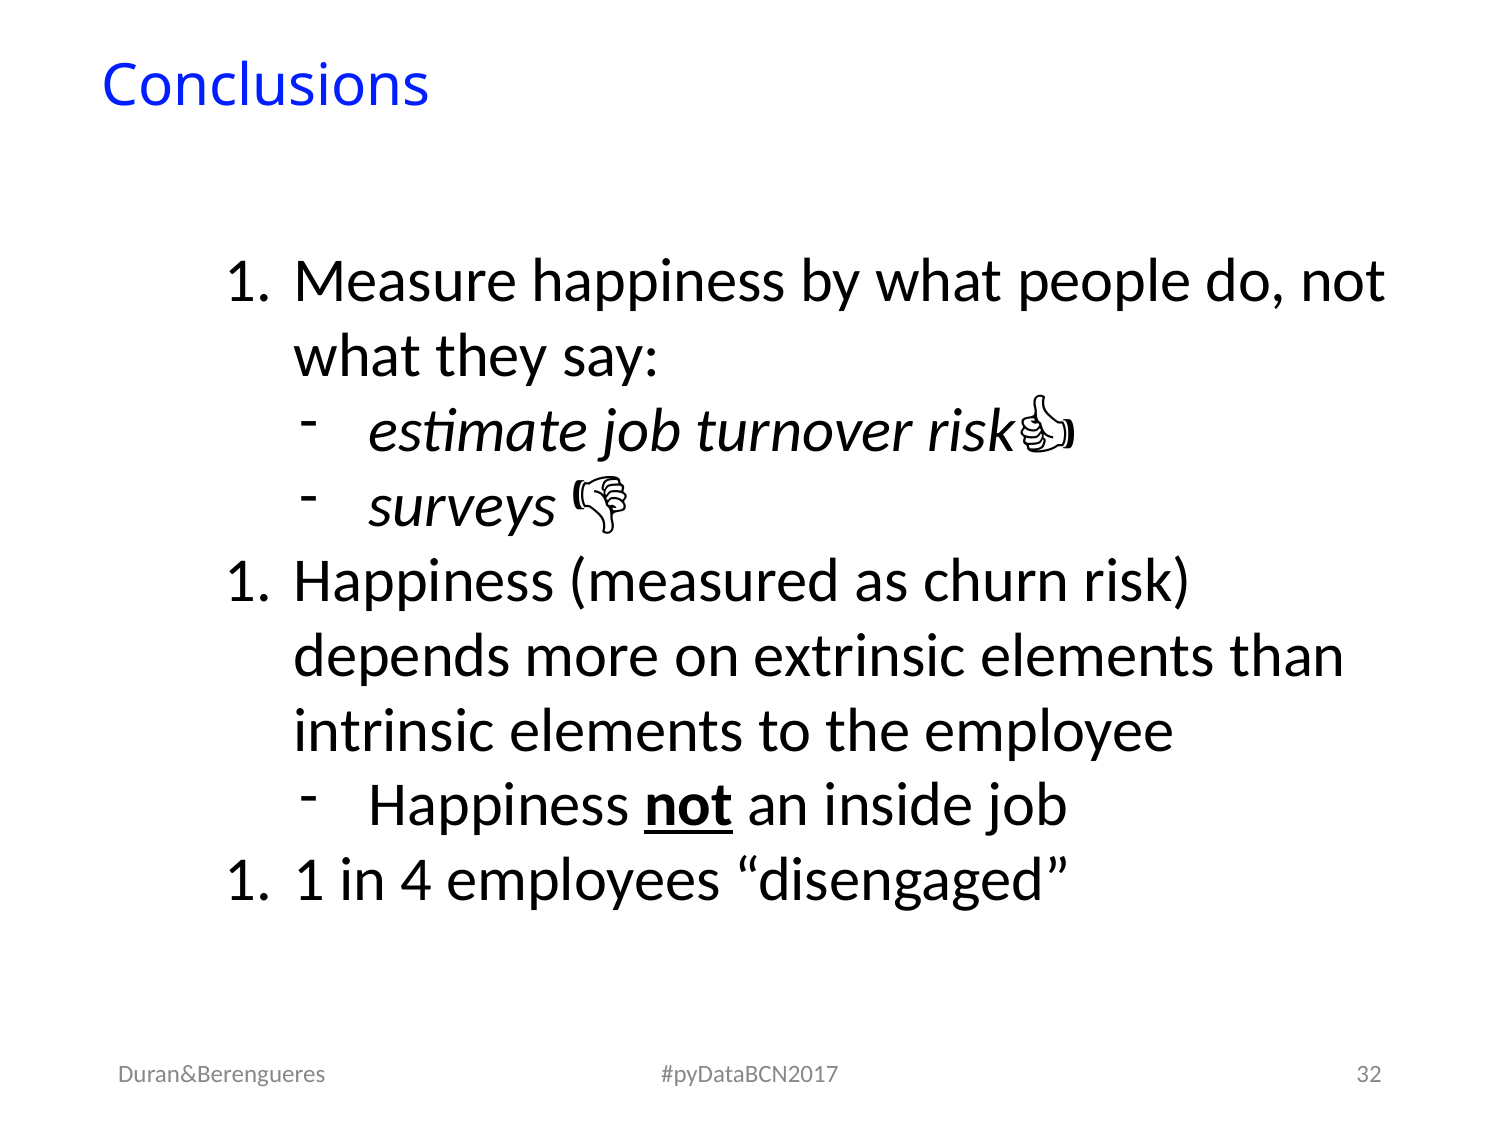

# Conclusions
Measure happiness by what people do, not what they say:
estimate job turnover risk👍
surveys 👎
Happiness (measured as churn risk) depends more on extrinsic elements than intrinsic elements to the employee
Happiness not an inside job
1 in 4 employees “disengaged”
Duran&Berengueres
#pyDataBCN2017